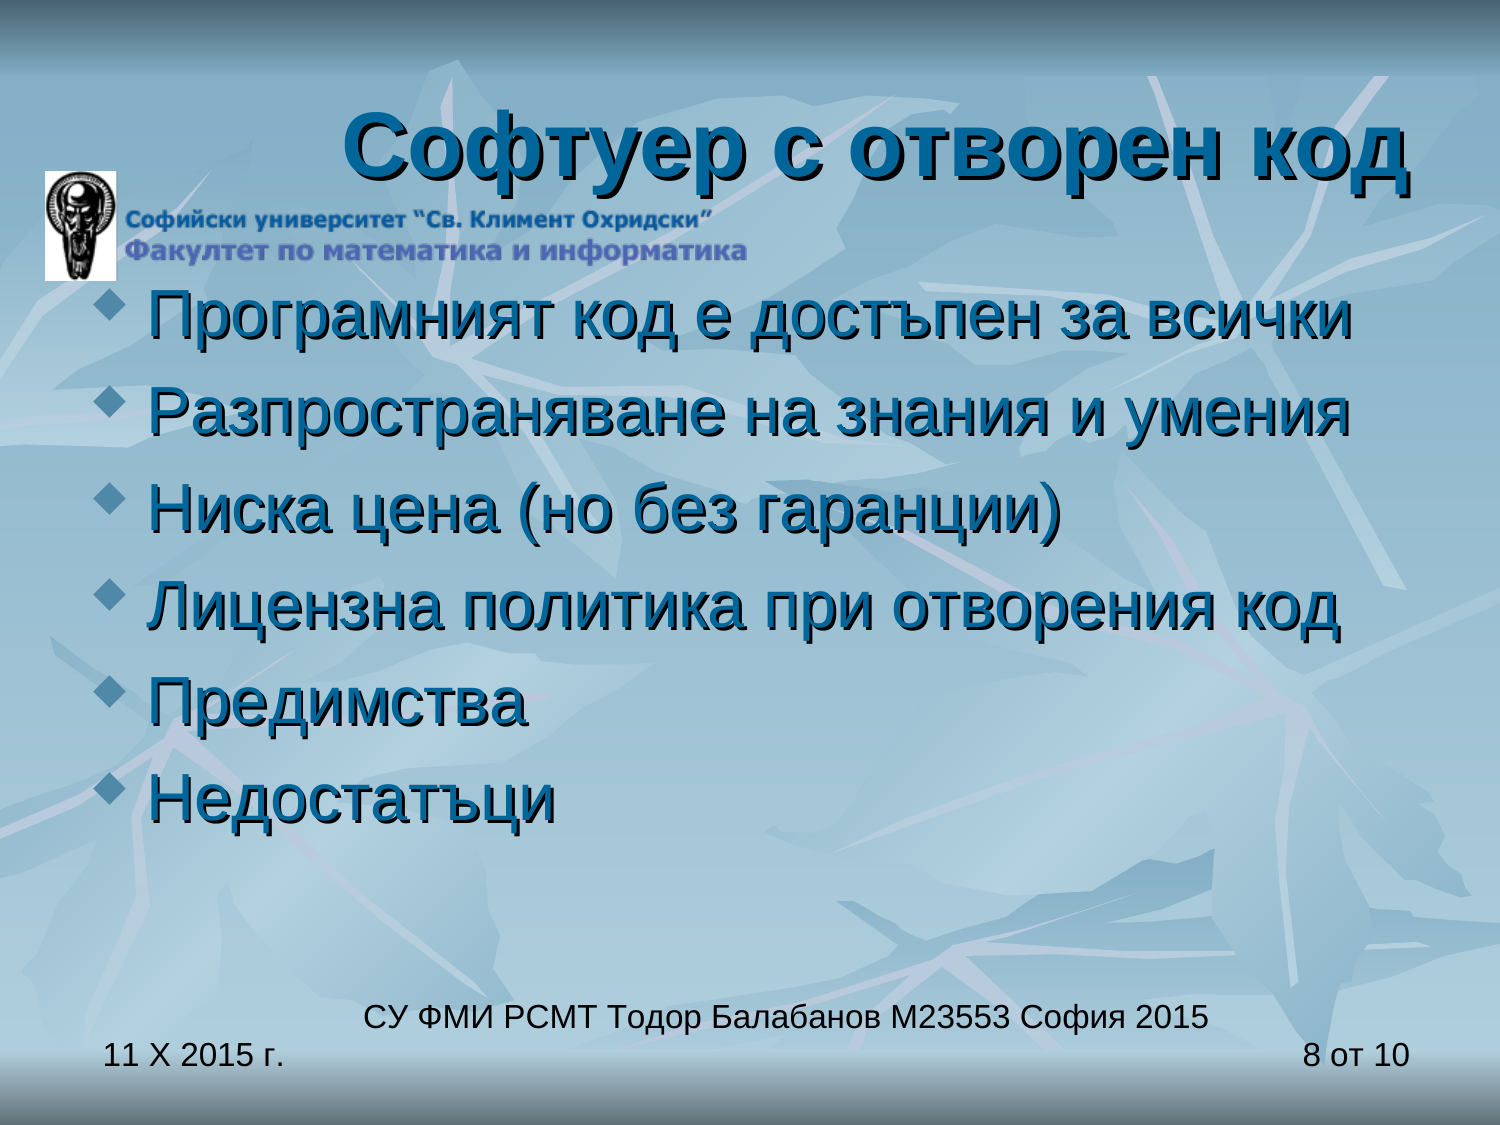

# Софтуер с отворен код
Програмният код е достъпен за всички
Разпространяване на знания и умения
Ниска цена (но без гаранции)
Лицензна политика при отворения код
Предимства
Недостатъци
СУ ФМИ РСМТ Тодор Балабанов М23553 София 2015
11 X 2015 г.
8